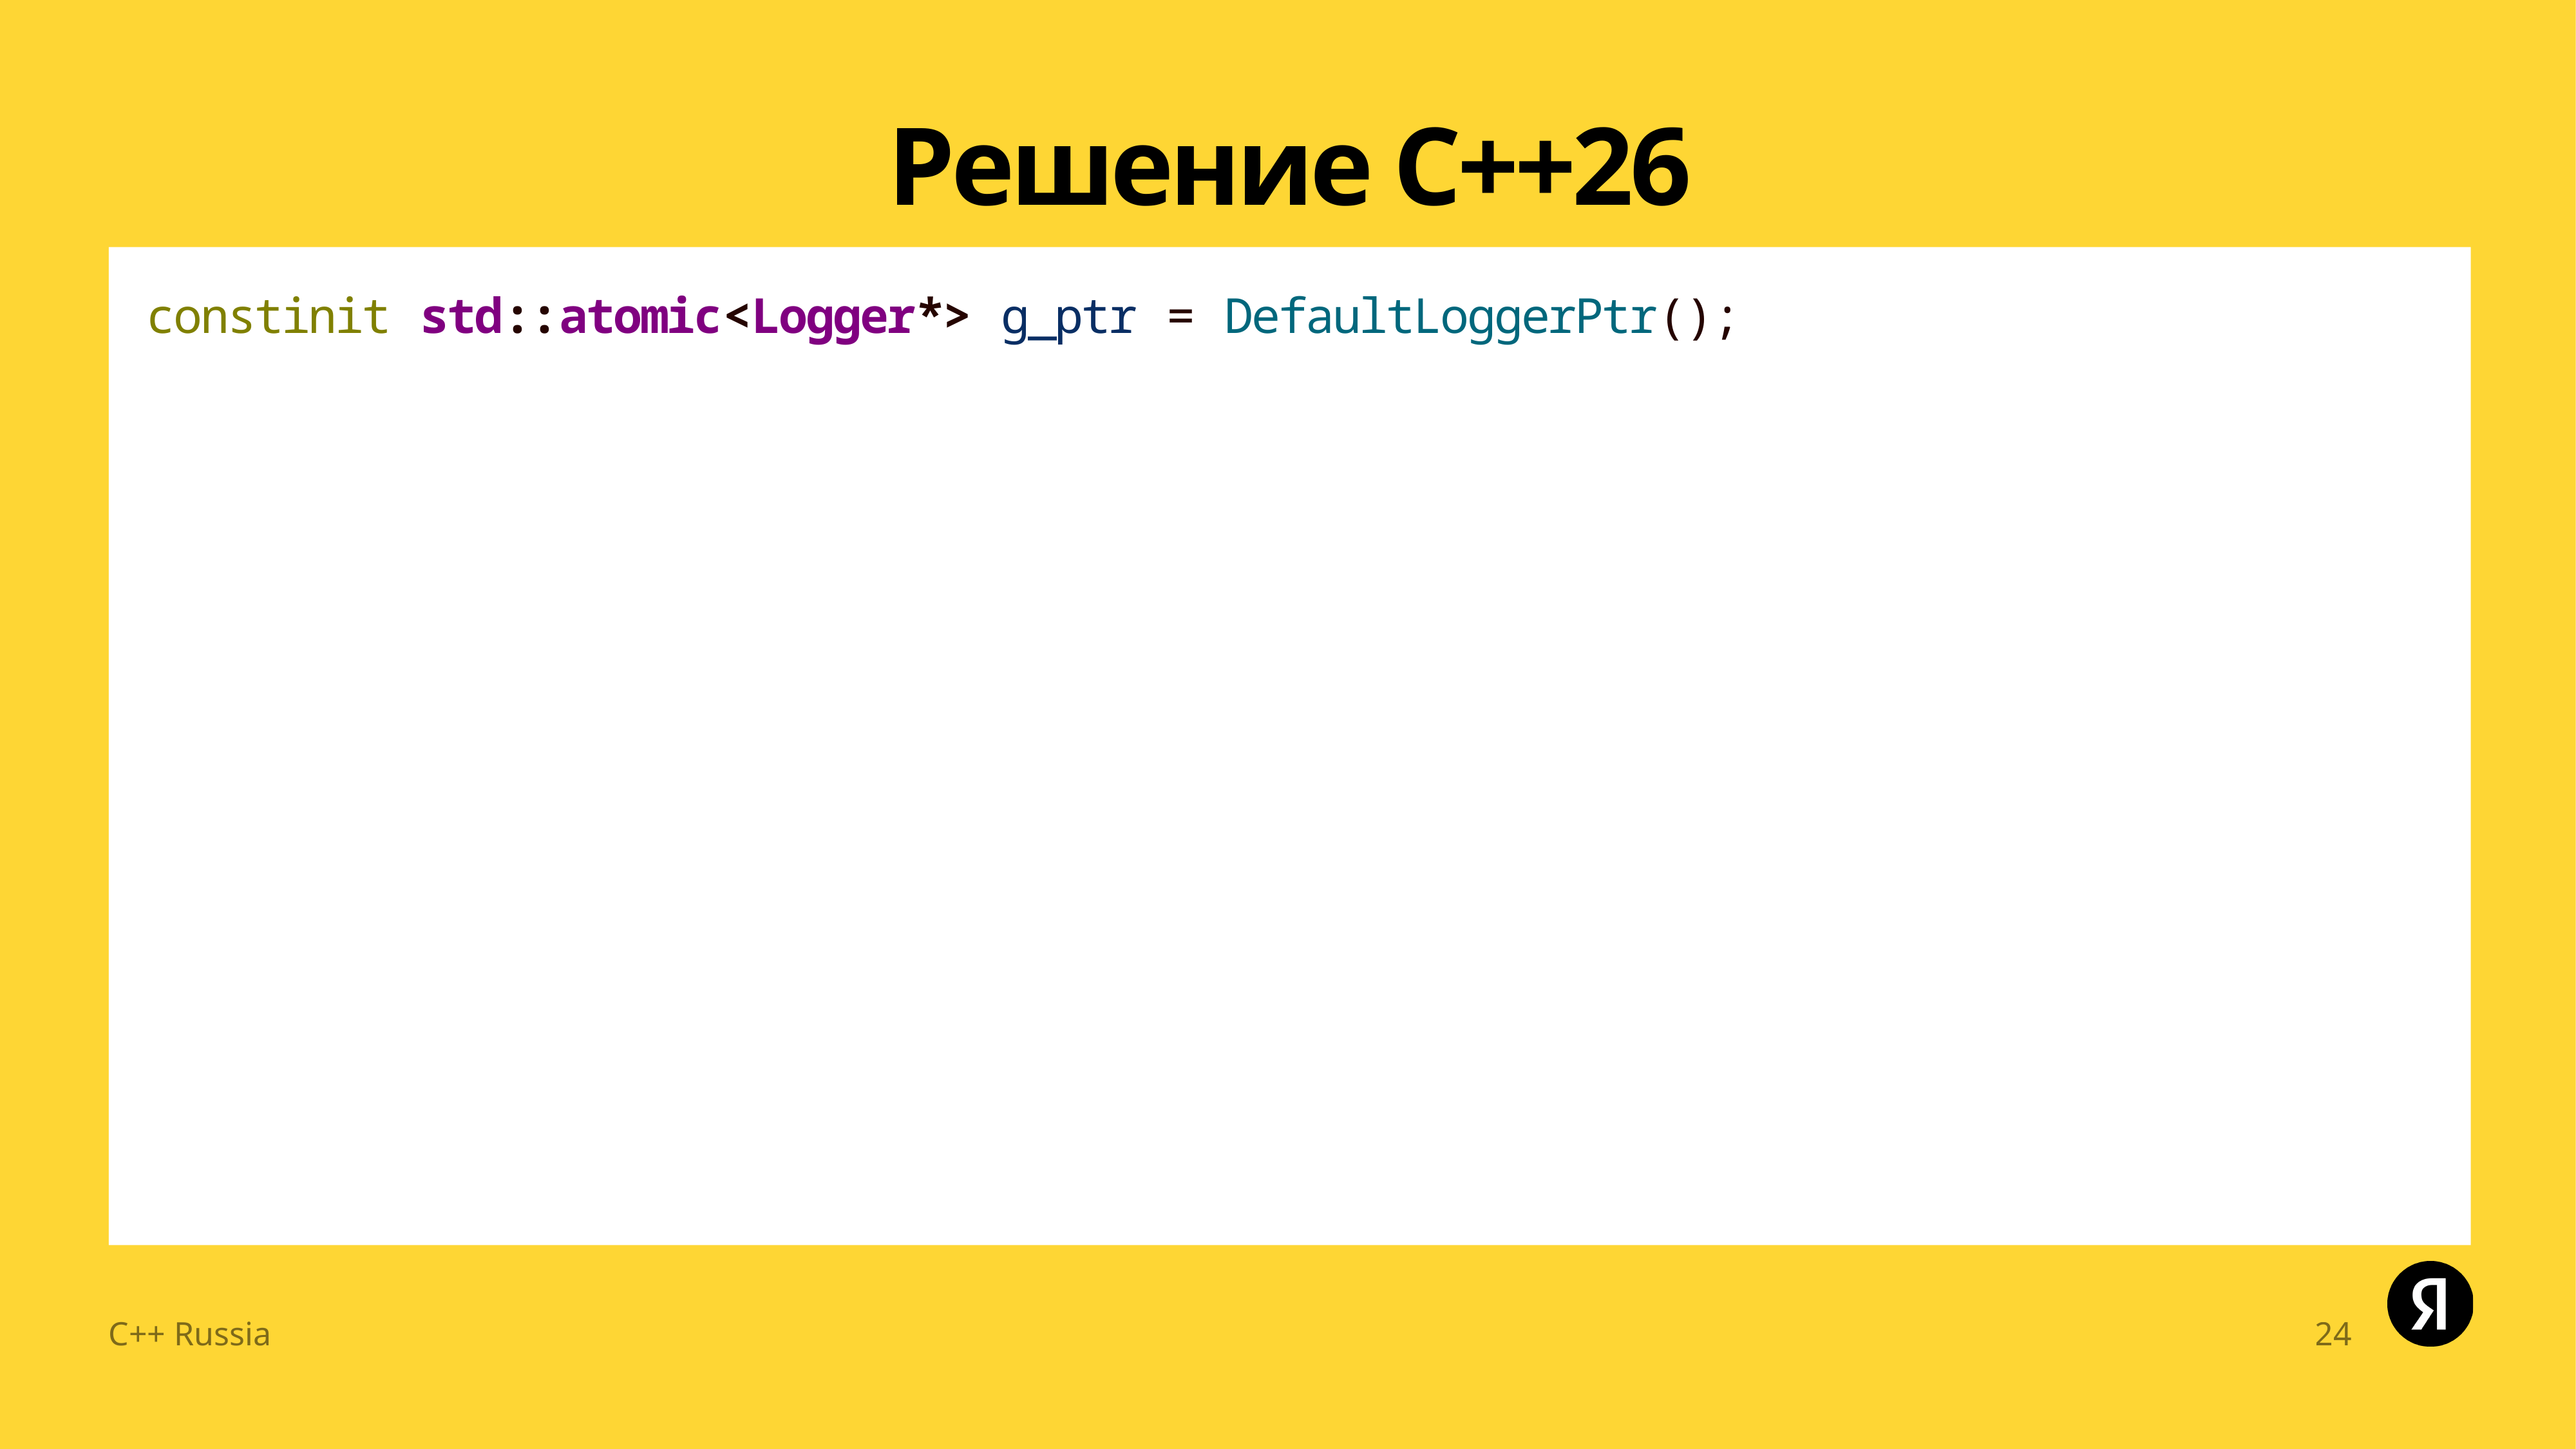

Решение C++26
# constinit std::atomic<Logger*> g_ptr = DefaultLoggerPtr();
C++ Russia
24